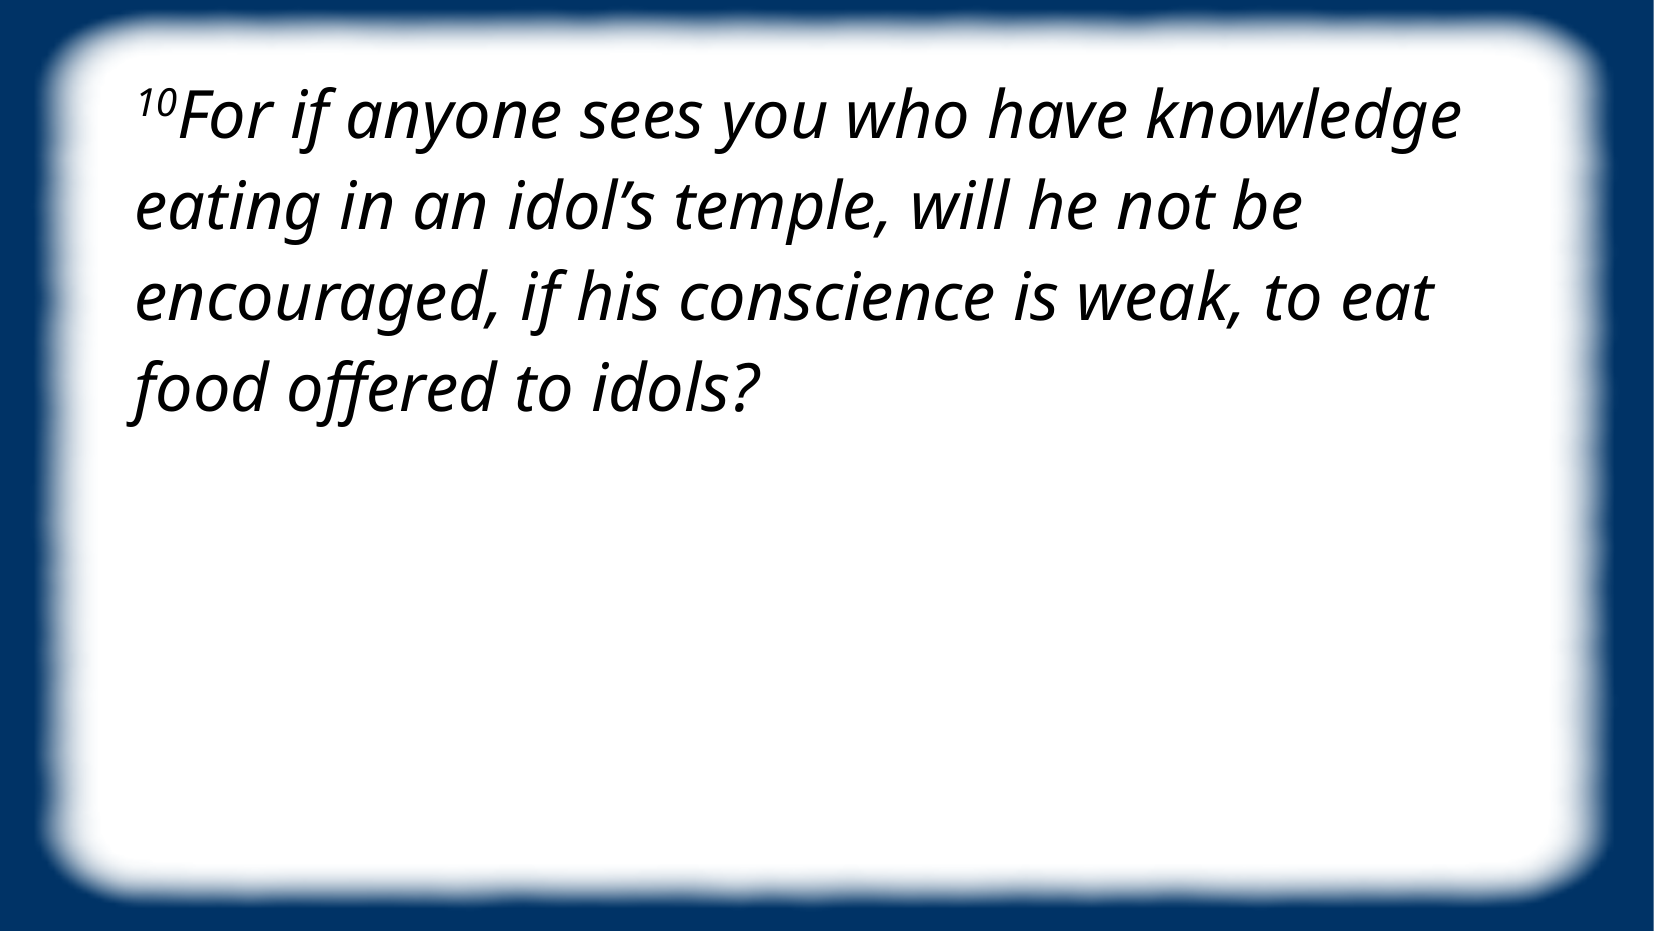

10For if anyone sees you who have knowledge eating in an idol’s temple, will he not be encouraged, if his conscience is weak, to eat food offered to idols?